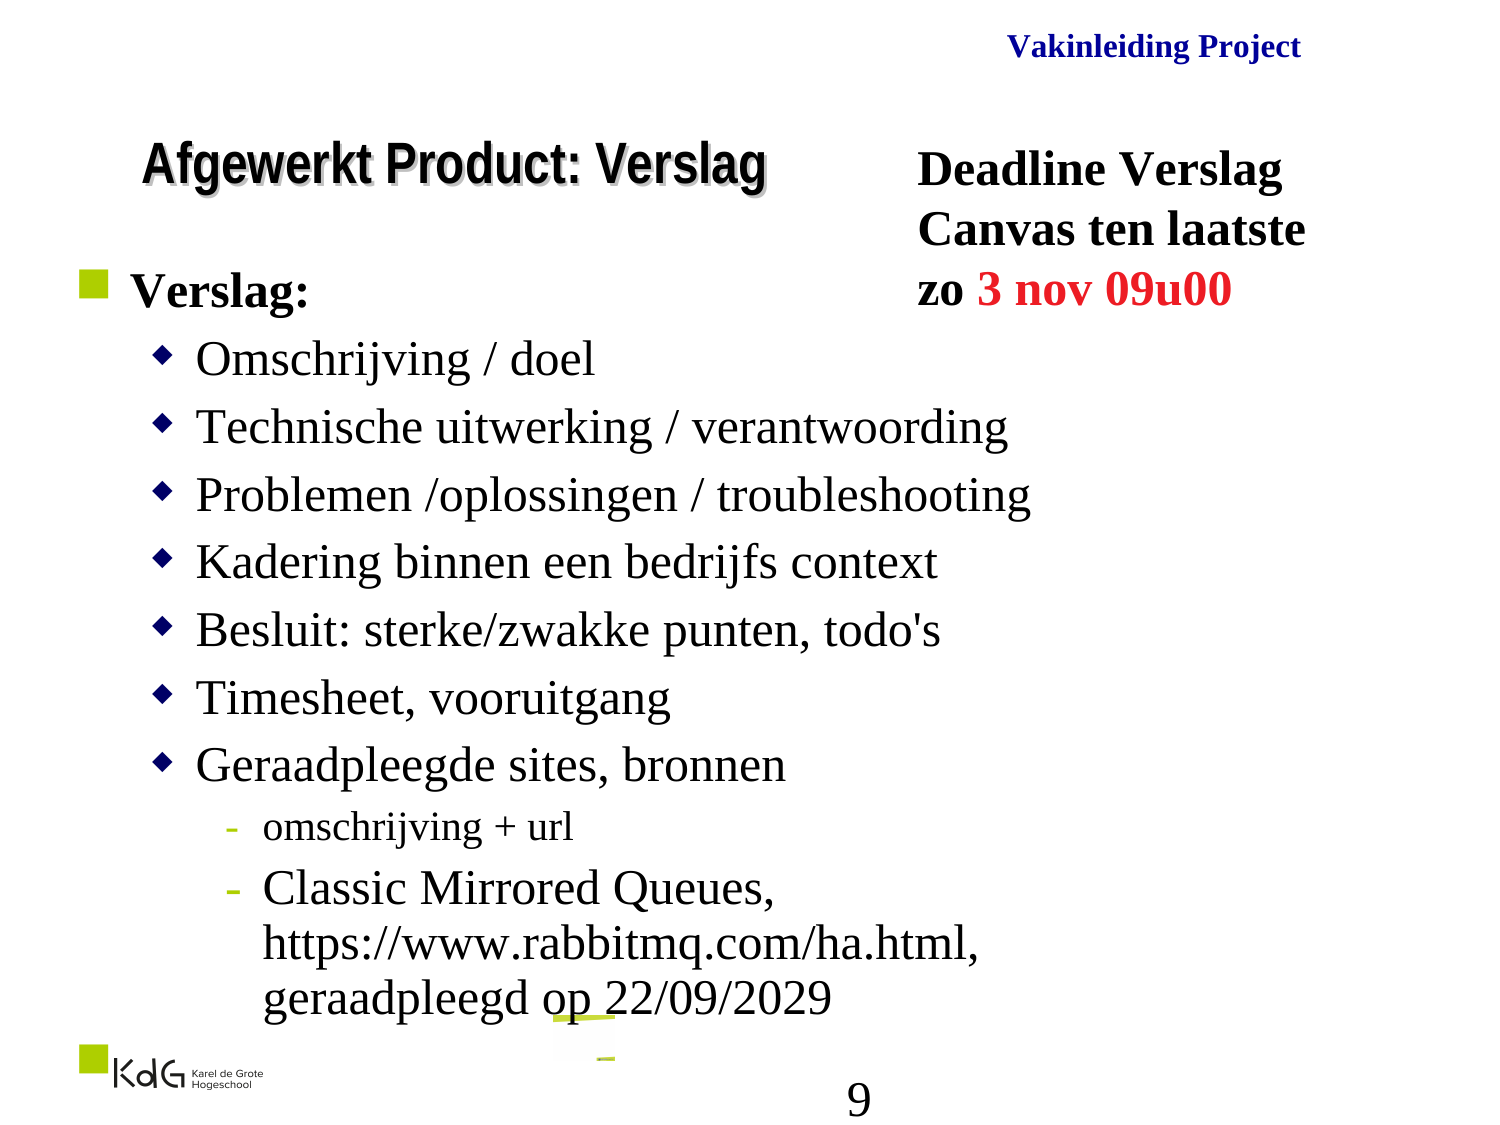

# Afgewerkt Product: Verslag
Deadline Verslag
Canvas ten laatste
zo 3 nov 09u00
Verslag:
Omschrijving / doel
Technische uitwerking / verantwoording
Problemen /oplossingen / troubleshooting
Kadering binnen een bedrijfs context
Besluit: sterke/zwakke punten, todo's
Timesheet, vooruitgang
Geraadpleegde sites, bronnen
omschrijving + url
Classic Mirrored Queues,
https://www.rabbitmq.com/ha.html,
geraadpleegd op 22/09/2029